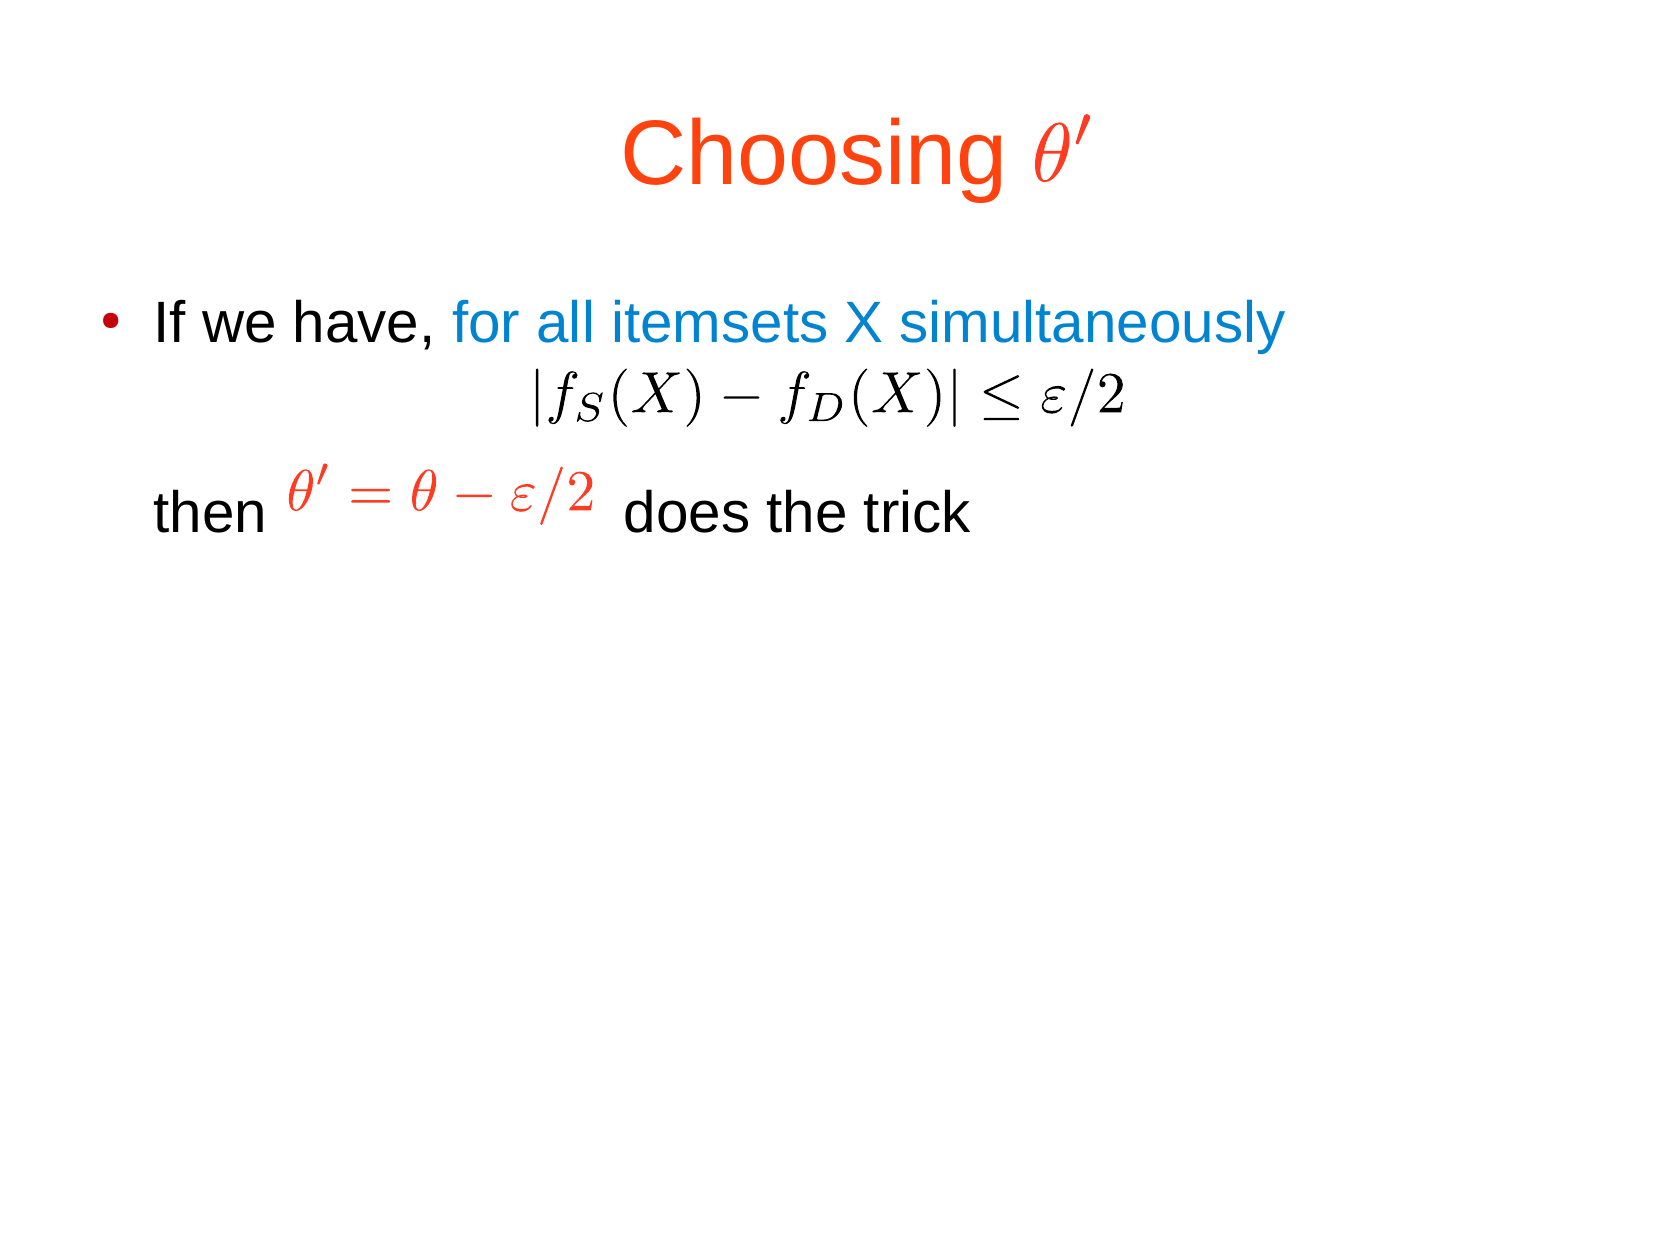

# Choosing
If we have, for all itemsets X simultaneously
then does the trick